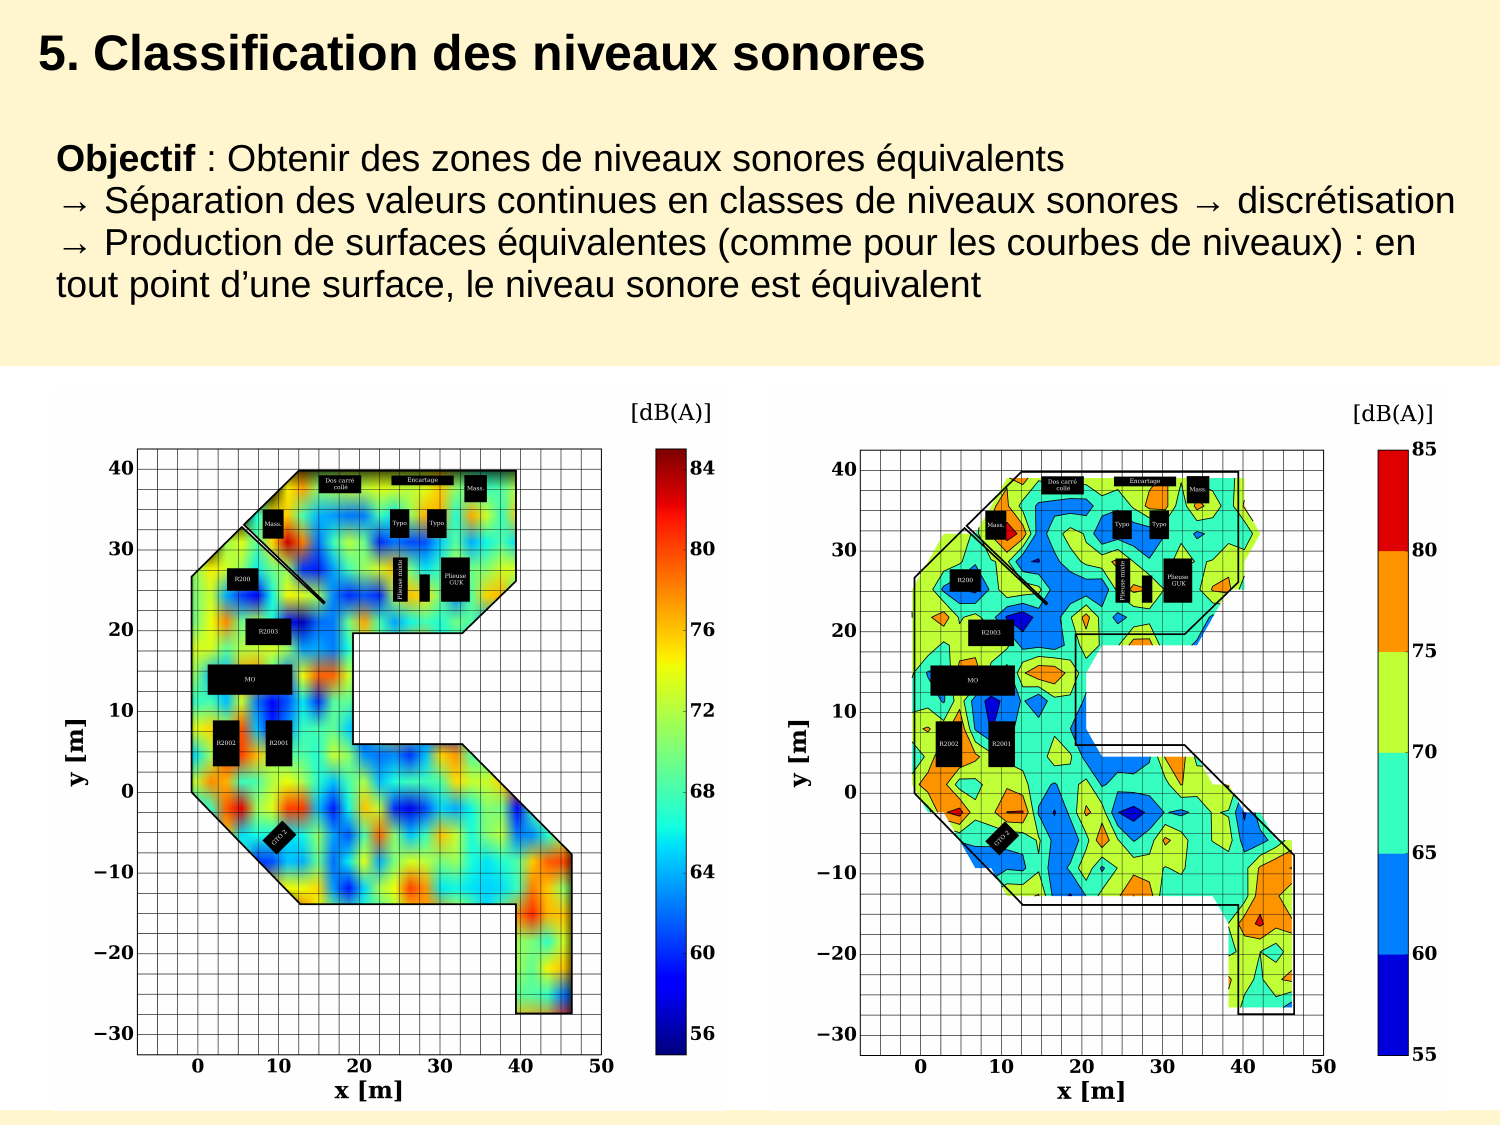

5. Classification des niveaux sonores
Objectif : Obtenir des zones de niveaux sonores équivalents
→ Séparation des valeurs continues en classes de niveaux sonores → discrétisation
→ Production de surfaces équivalentes (comme pour les courbes de niveaux) : en tout point d’une surface, le niveau sonore est équivalent